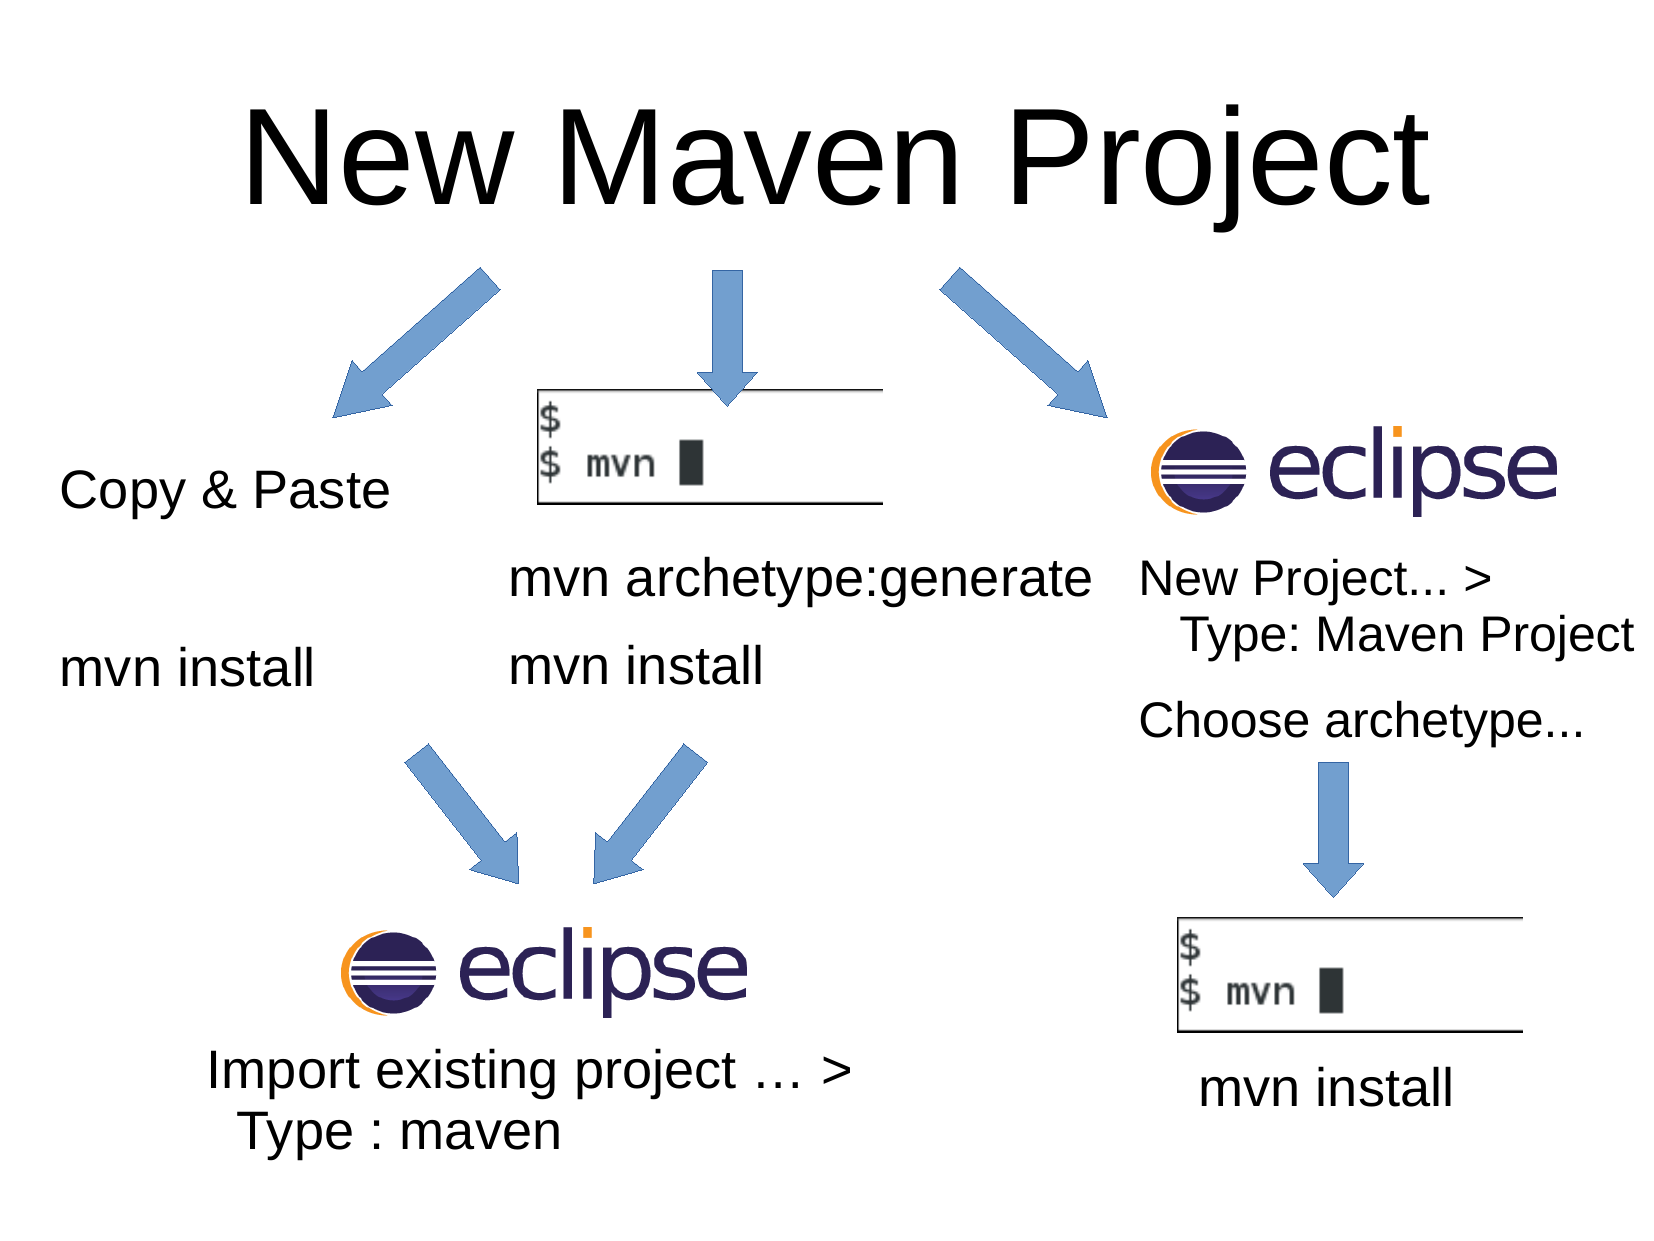

New Maven Project
Copy & Paste
mvn archetype:generate
New Project... >
 Type: Maven Project
mvn install
mvn install
Choose archetype...
Import existing project … >
 Type : maven
mvn install